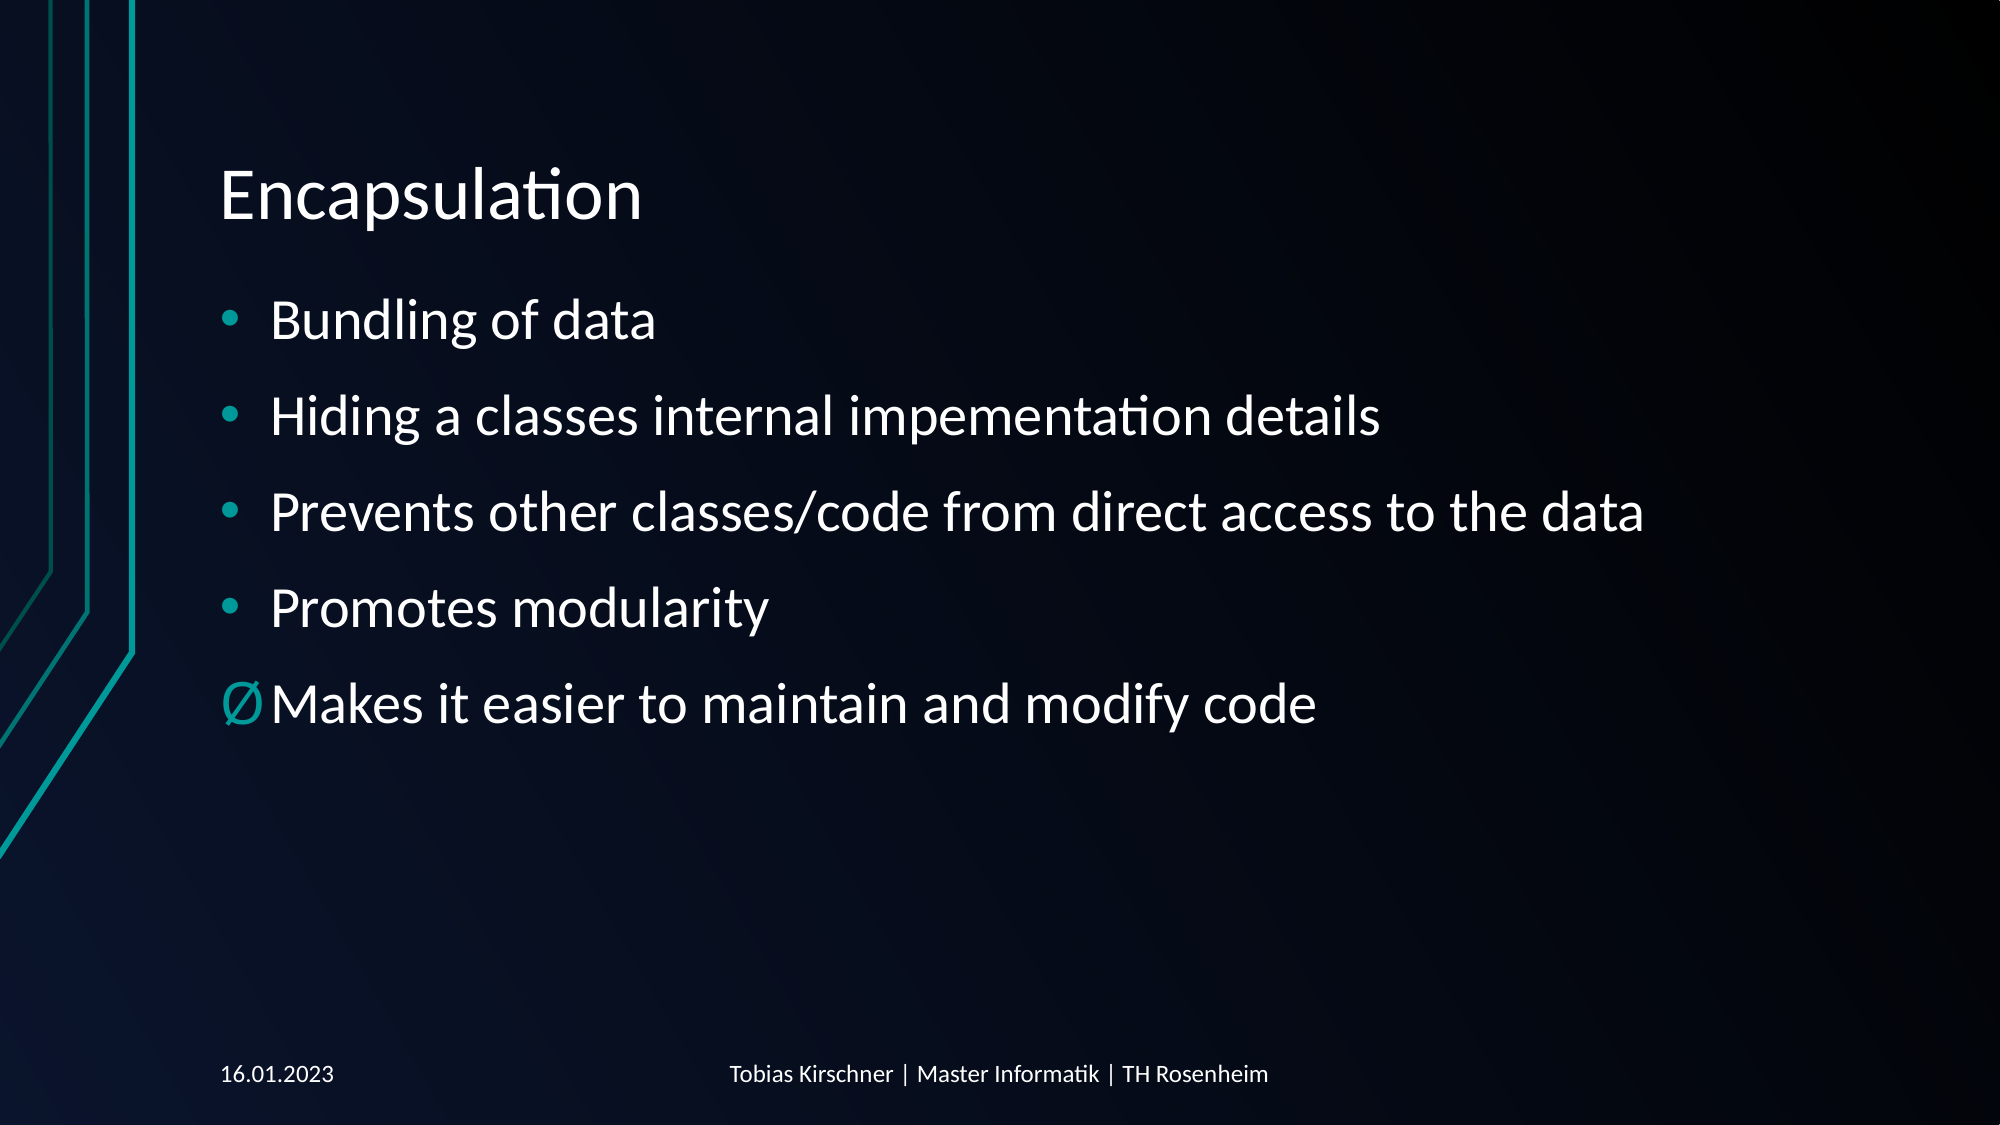

# Encapsulation
Bundling of data
Hiding a classes internal impementation details
Prevents other classes/code from direct access to the data
Promotes modularity
Makes it easier to maintain and modify code
16.01.2023
Tobias Kirschner | Master Informatik | TH Rosenheim